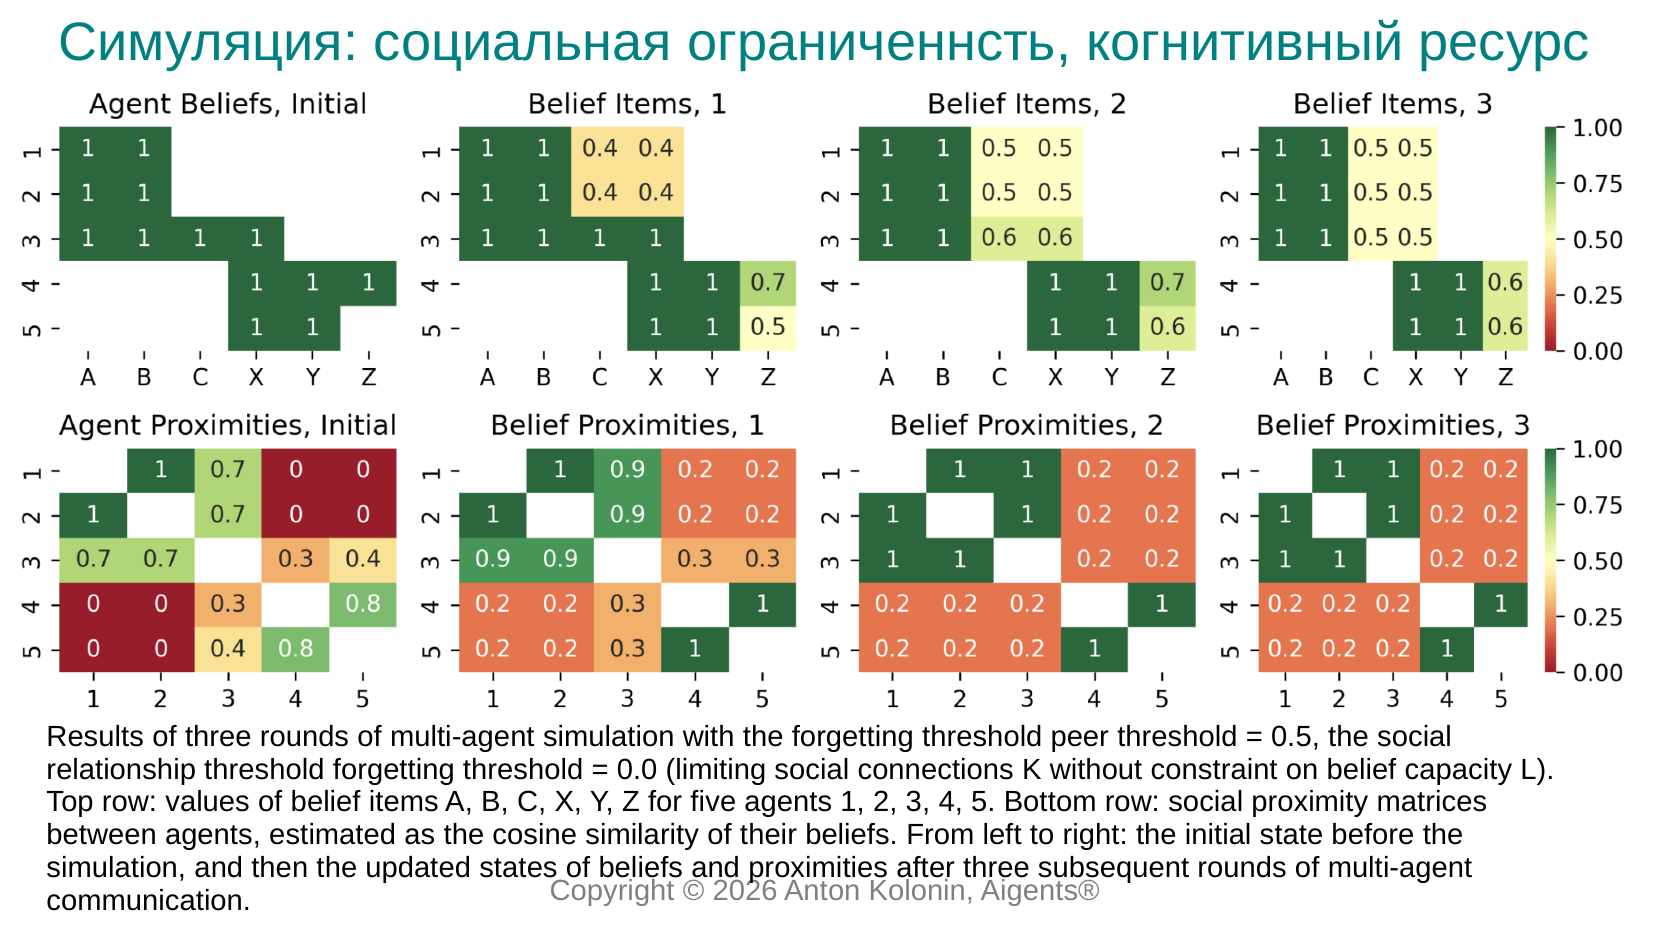

Симуляция: социальная ограниченнсть, когнитивный ресурс
Results of three rounds of multi-agent simulation with the forgetting threshold peer threshold = 0.5, the social relationship threshold forgetting threshold = 0.0 (limiting social connections K without constraint on belief capacity L). Top row: values of belief items A, B, C, X, Y, Z for five agents 1, 2, 3, 4, 5. Bottom row: social proximity matrices between agents, estimated as the cosine similarity of their beliefs. From left to right: the initial state before the simulation, and then the updated states of beliefs and proximities after three subsequent rounds of multi-agent communication.
Copyright © 2026 Anton Kolonin, Aigents®